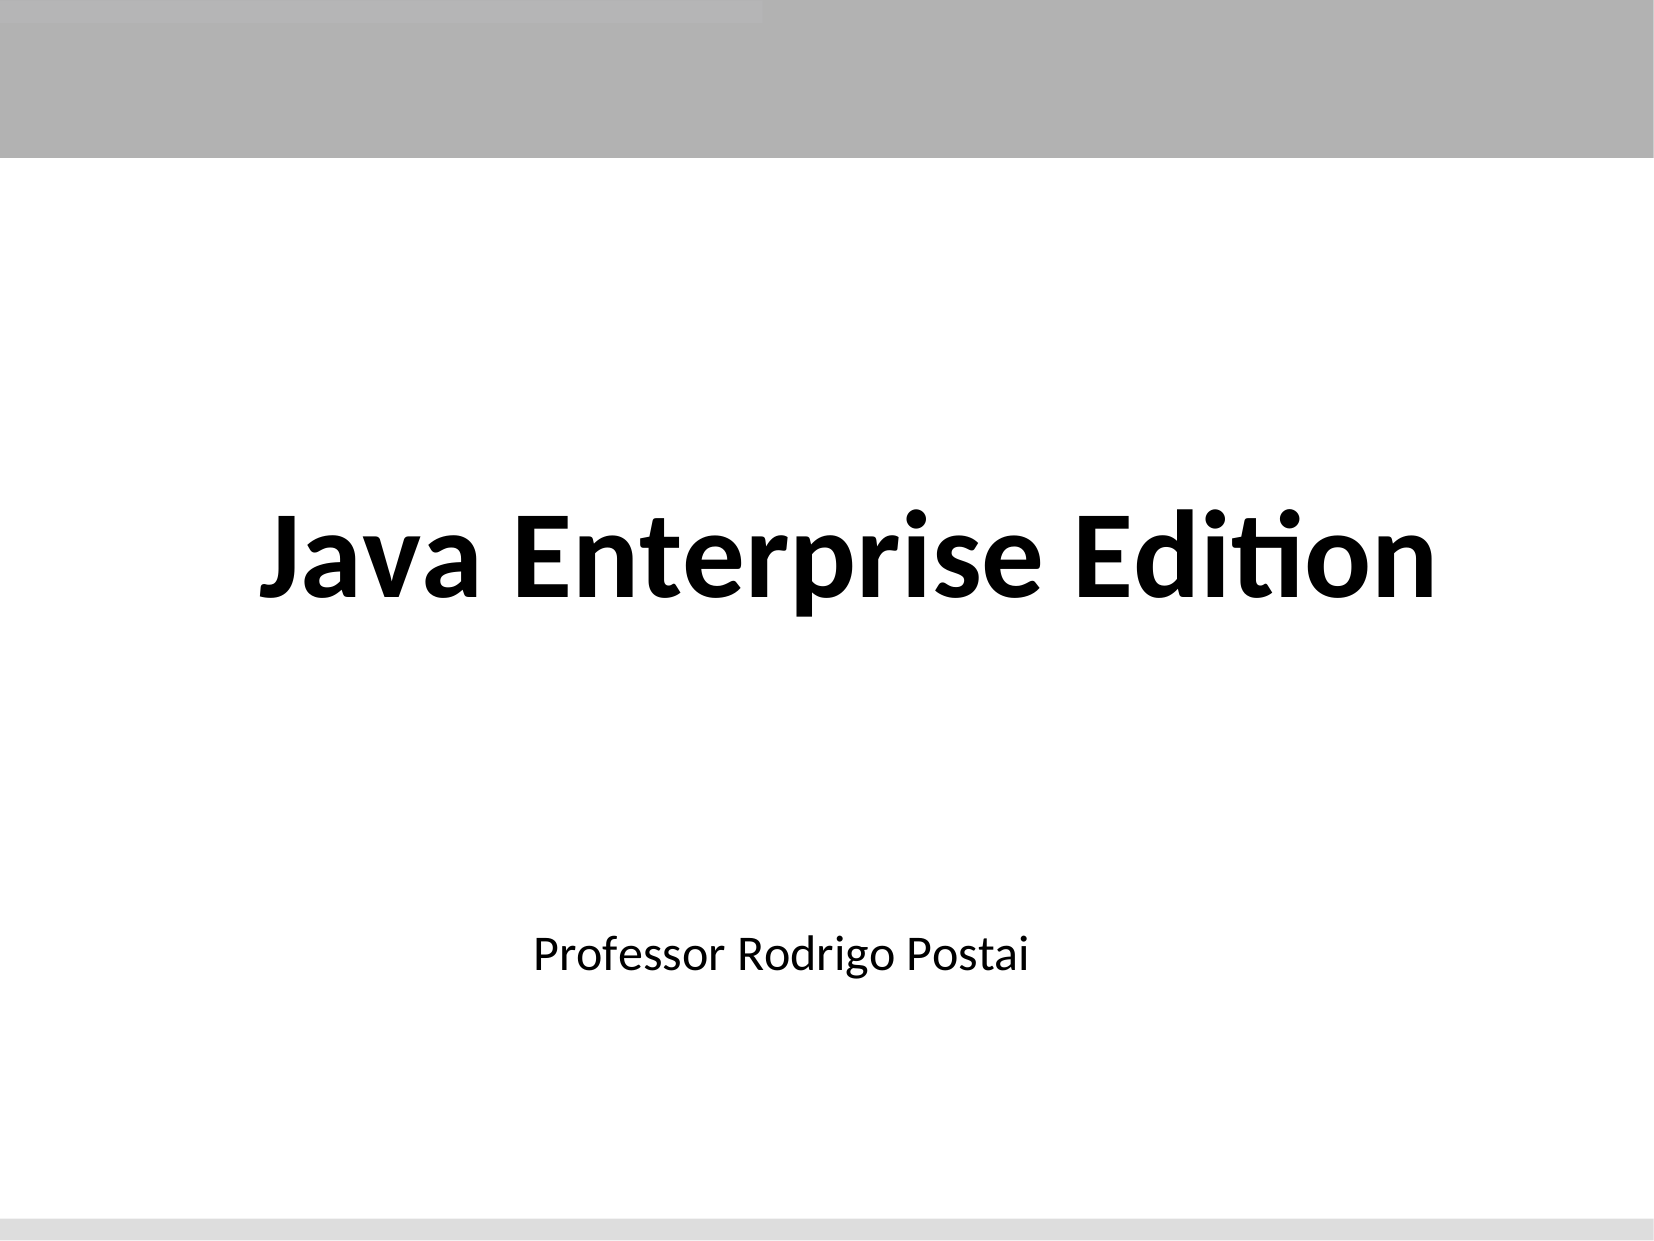

#
Java Enterprise Edition
Professor Rodrigo Postai